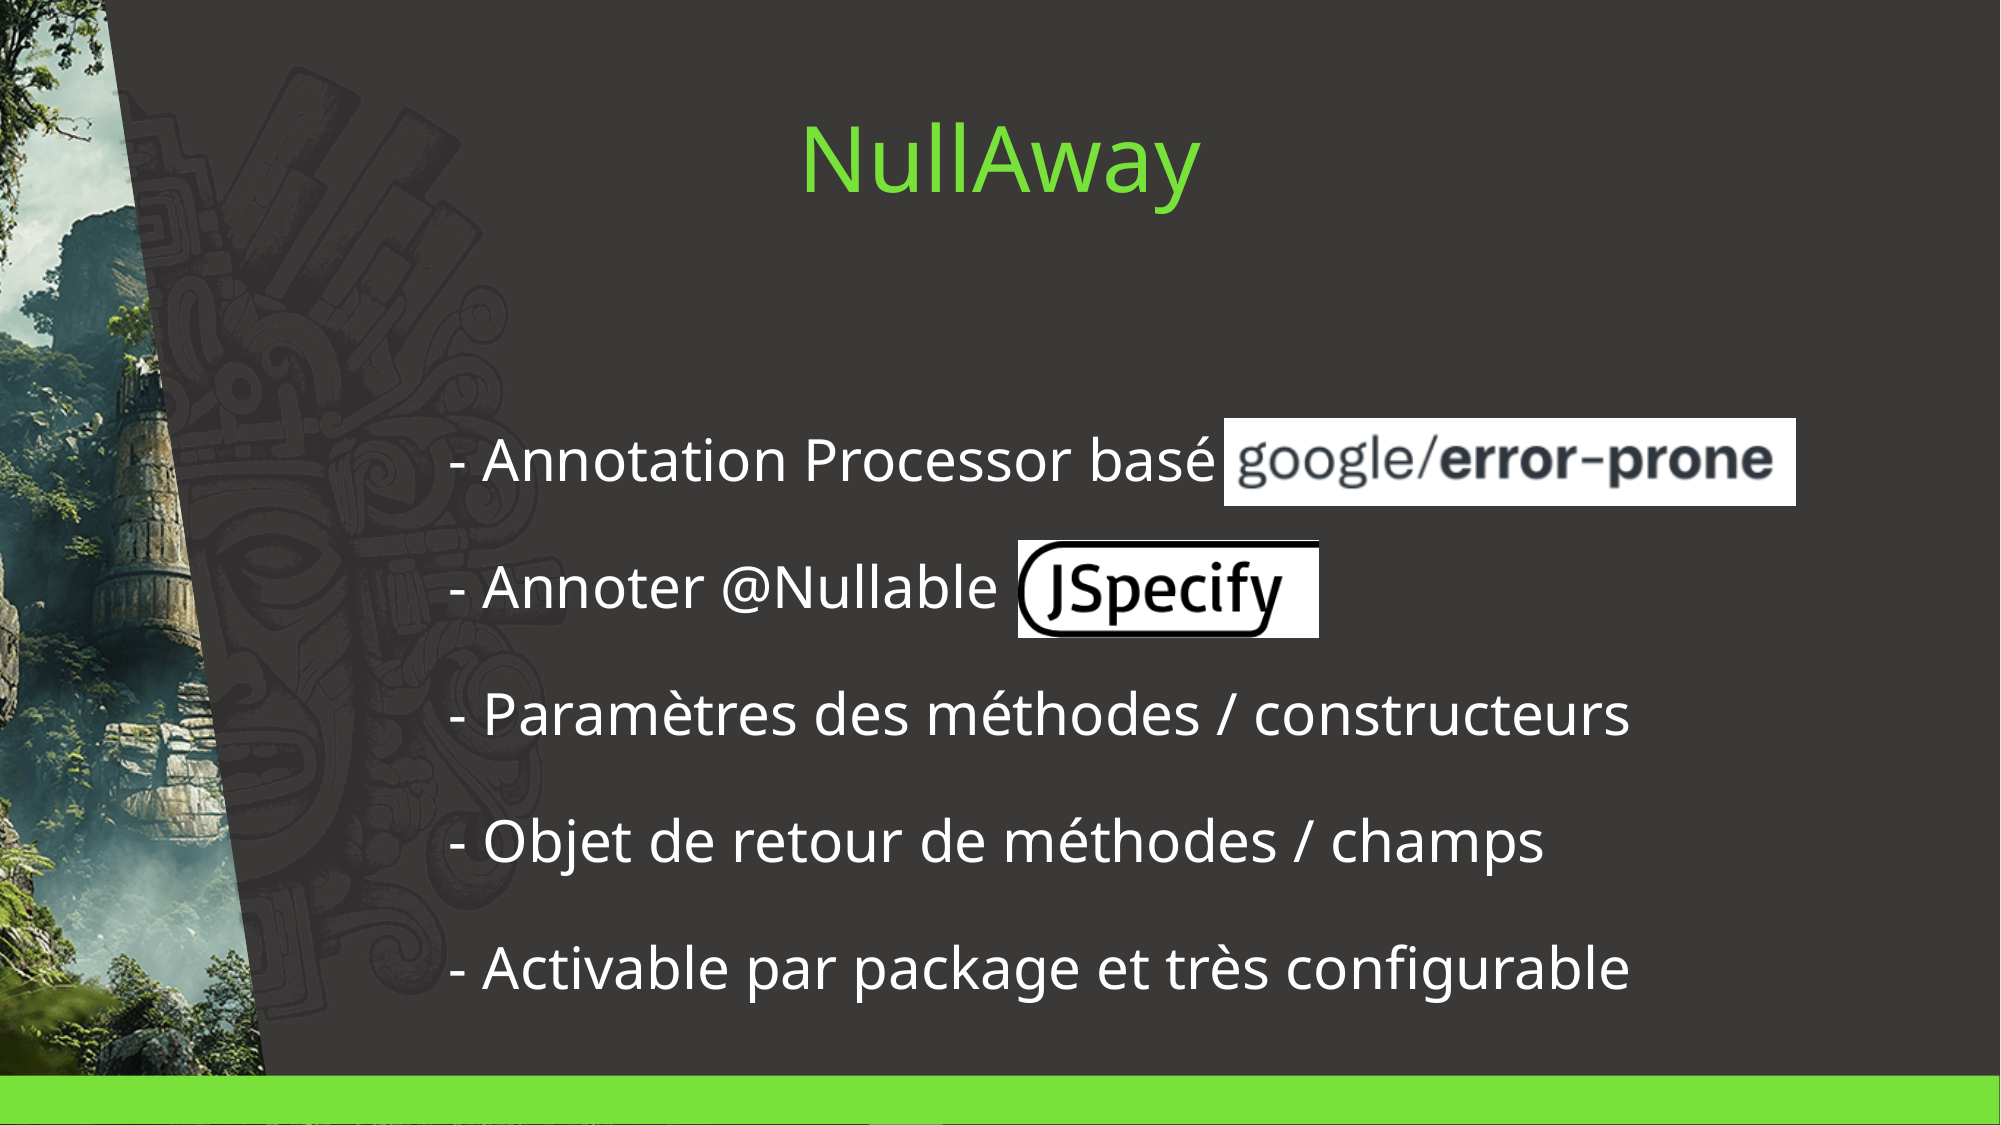

NullAway
- Annotation Processor basé
- Annoter @Nullable
- Paramètres des méthodes / constructeurs
- Objet de retour de méthodes / champs
- Activable par package et très configurable